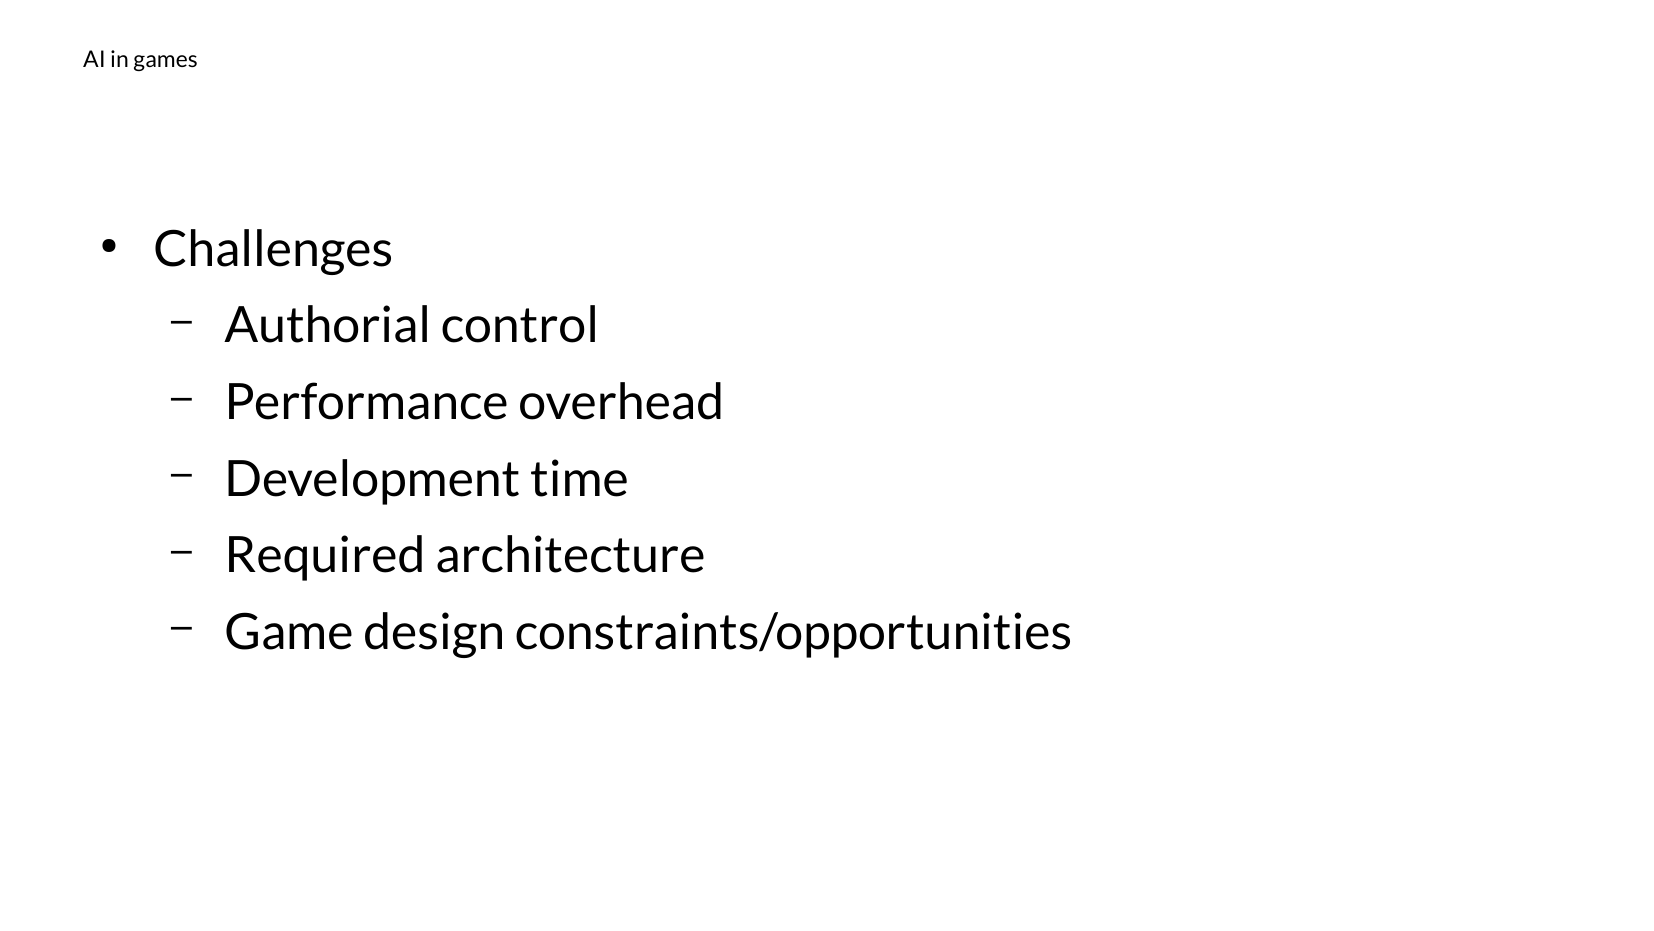

# AI in games
Challenges
Authorial control
Performance overhead
Development time
Required architecture
Game design constraints/opportunities